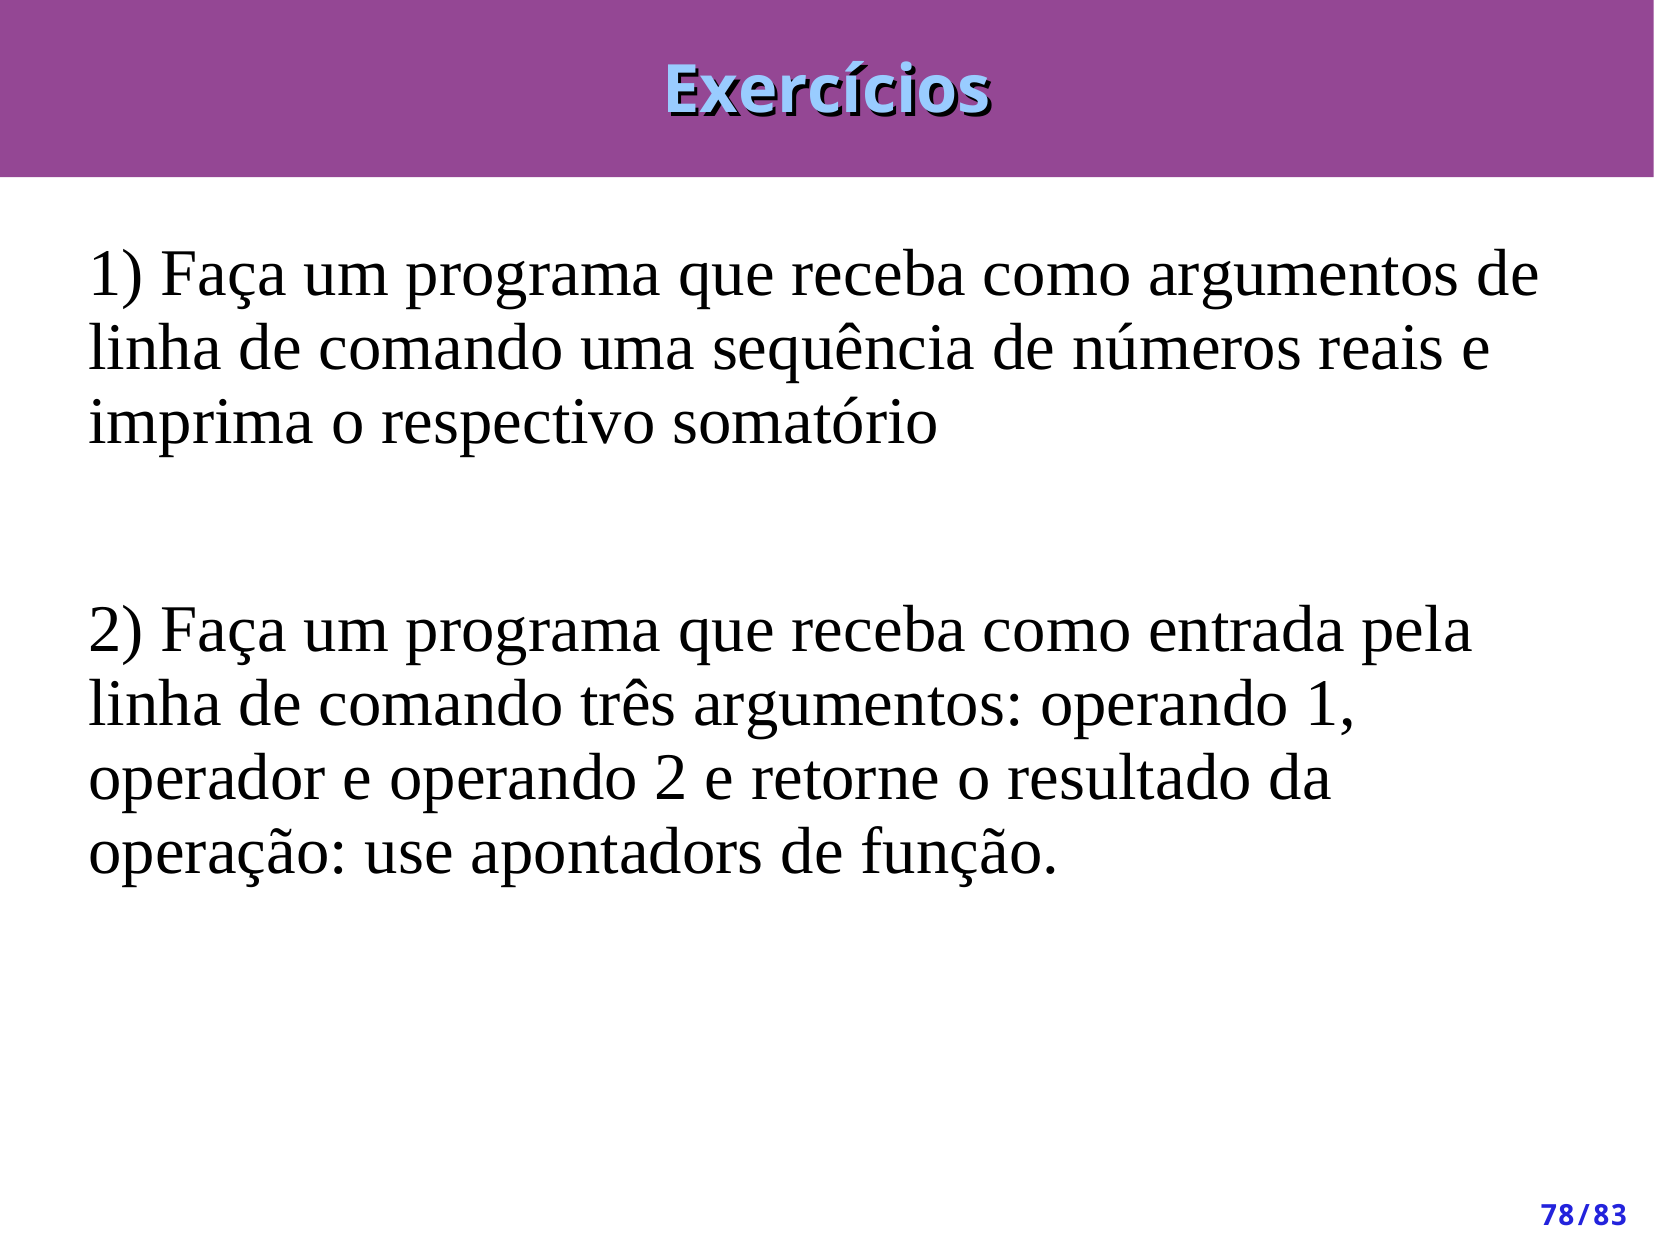

# Exercícios
1) Faça um programa que receba como argumentos de linha de comando uma sequência de números reais e imprima o respectivo somatório
2) Faça um programa que receba como entrada pela linha de comando três argumentos: operando 1, operador e operando 2 e retorne o resultado da operação: use apontadors de função.
78